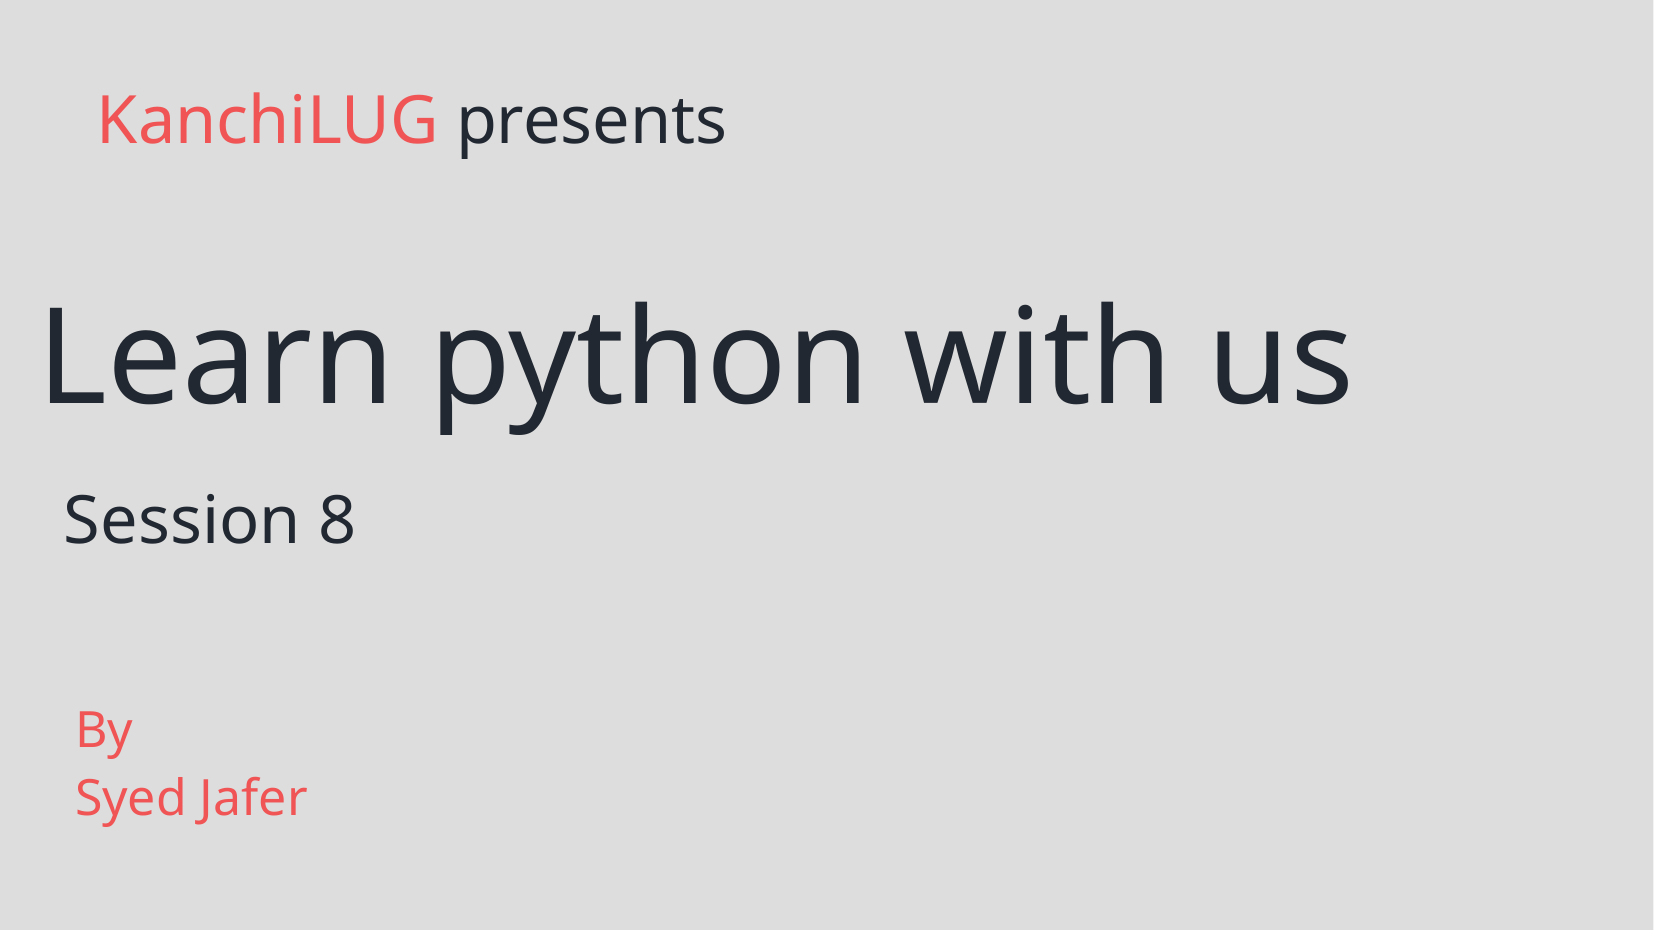

# KanchiLUG presents
Learn python with us
Session 8
By
Syed Jafer